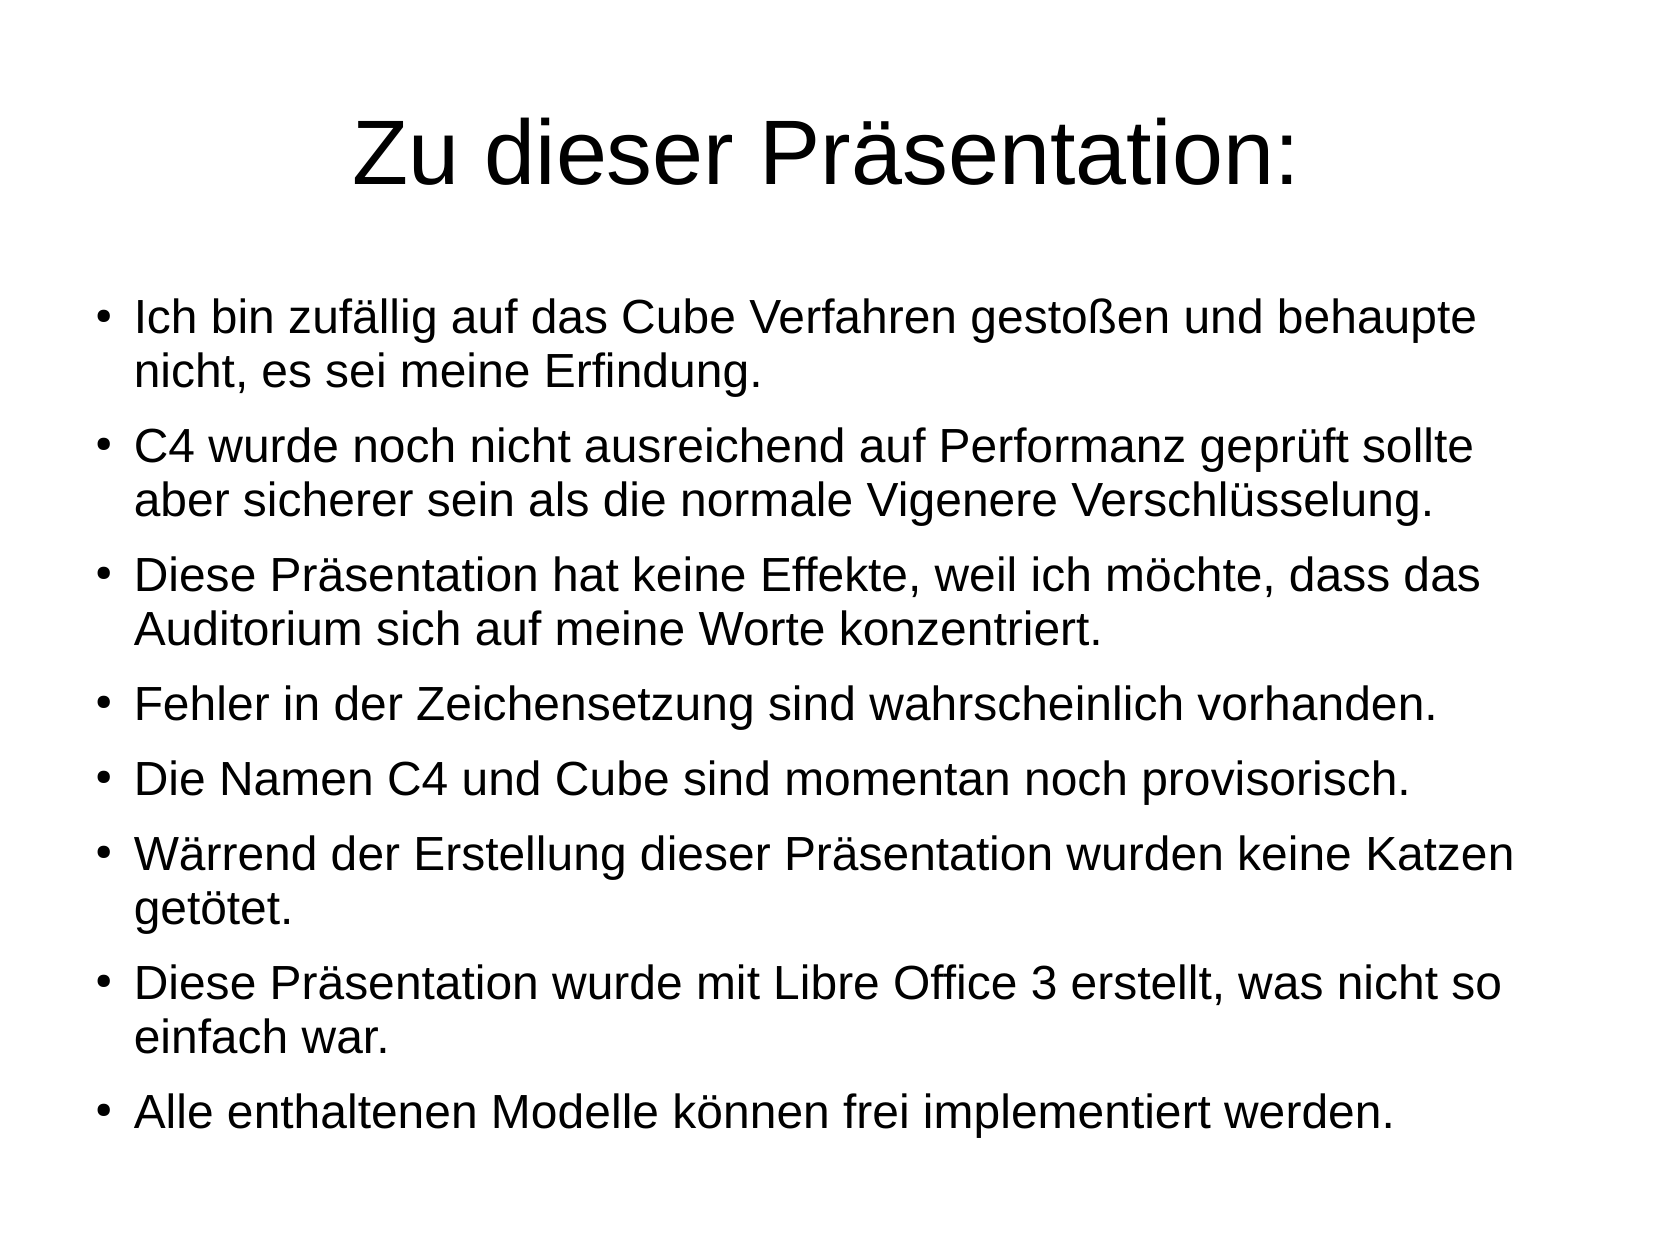

# Zu dieser Präsentation:
Ich bin zufällig auf das Cube Verfahren gestoßen und behaupte nicht, es sei meine Erfindung.
C4 wurde noch nicht ausreichend auf Performanz geprüft sollte aber sicherer sein als die normale Vigenere Verschlüsselung.
Diese Präsentation hat keine Effekte, weil ich möchte, dass das Auditorium sich auf meine Worte konzentriert.
Fehler in der Zeichensetzung sind wahrscheinlich vorhanden.
Die Namen C4 und Cube sind momentan noch provisorisch.
Wärrend der Erstellung dieser Präsentation wurden keine Katzen getötet.
Diese Präsentation wurde mit Libre Office 3 erstellt, was nicht so einfach war.
Alle enthaltenen Modelle können frei implementiert werden.